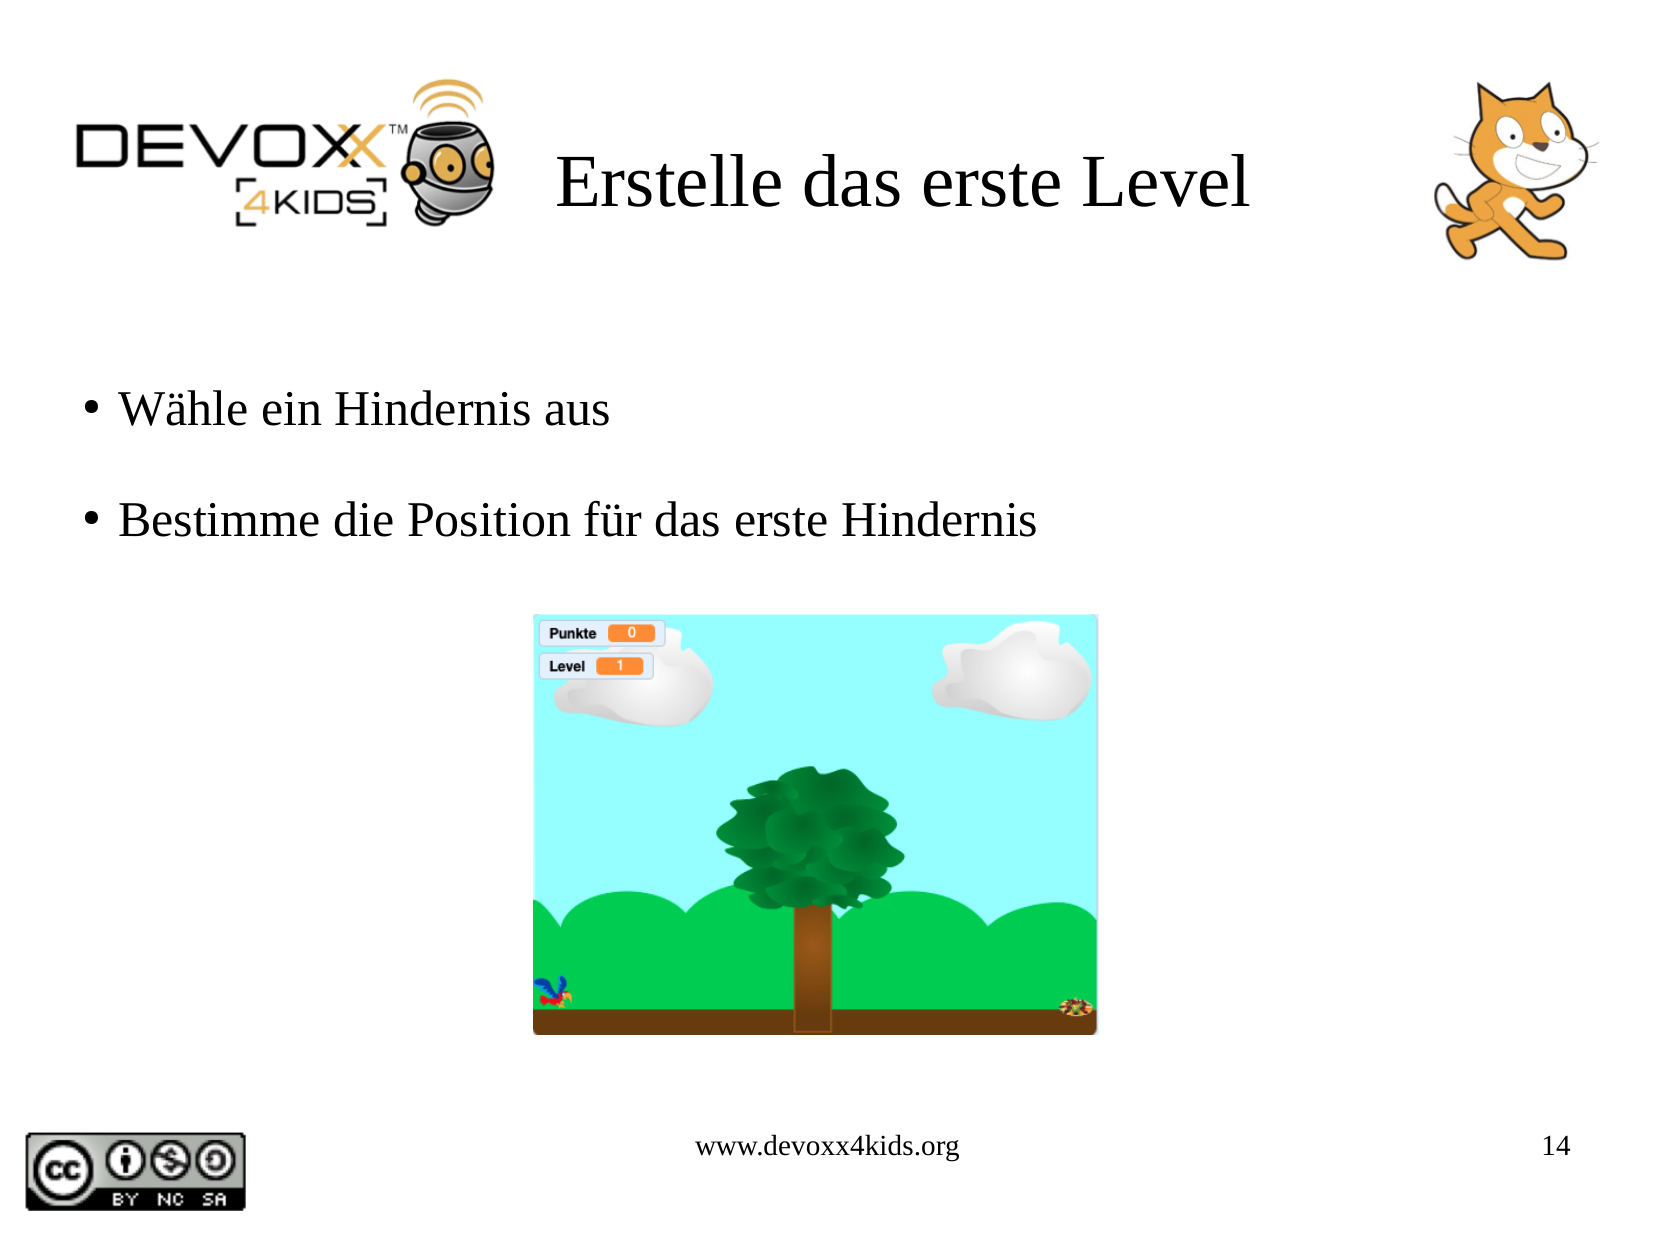

# Erstelle das erste Level
Wähle ein Hindernis aus
Bestimme die Position für das erste Hindernis
www.devoxx4kids.org
14